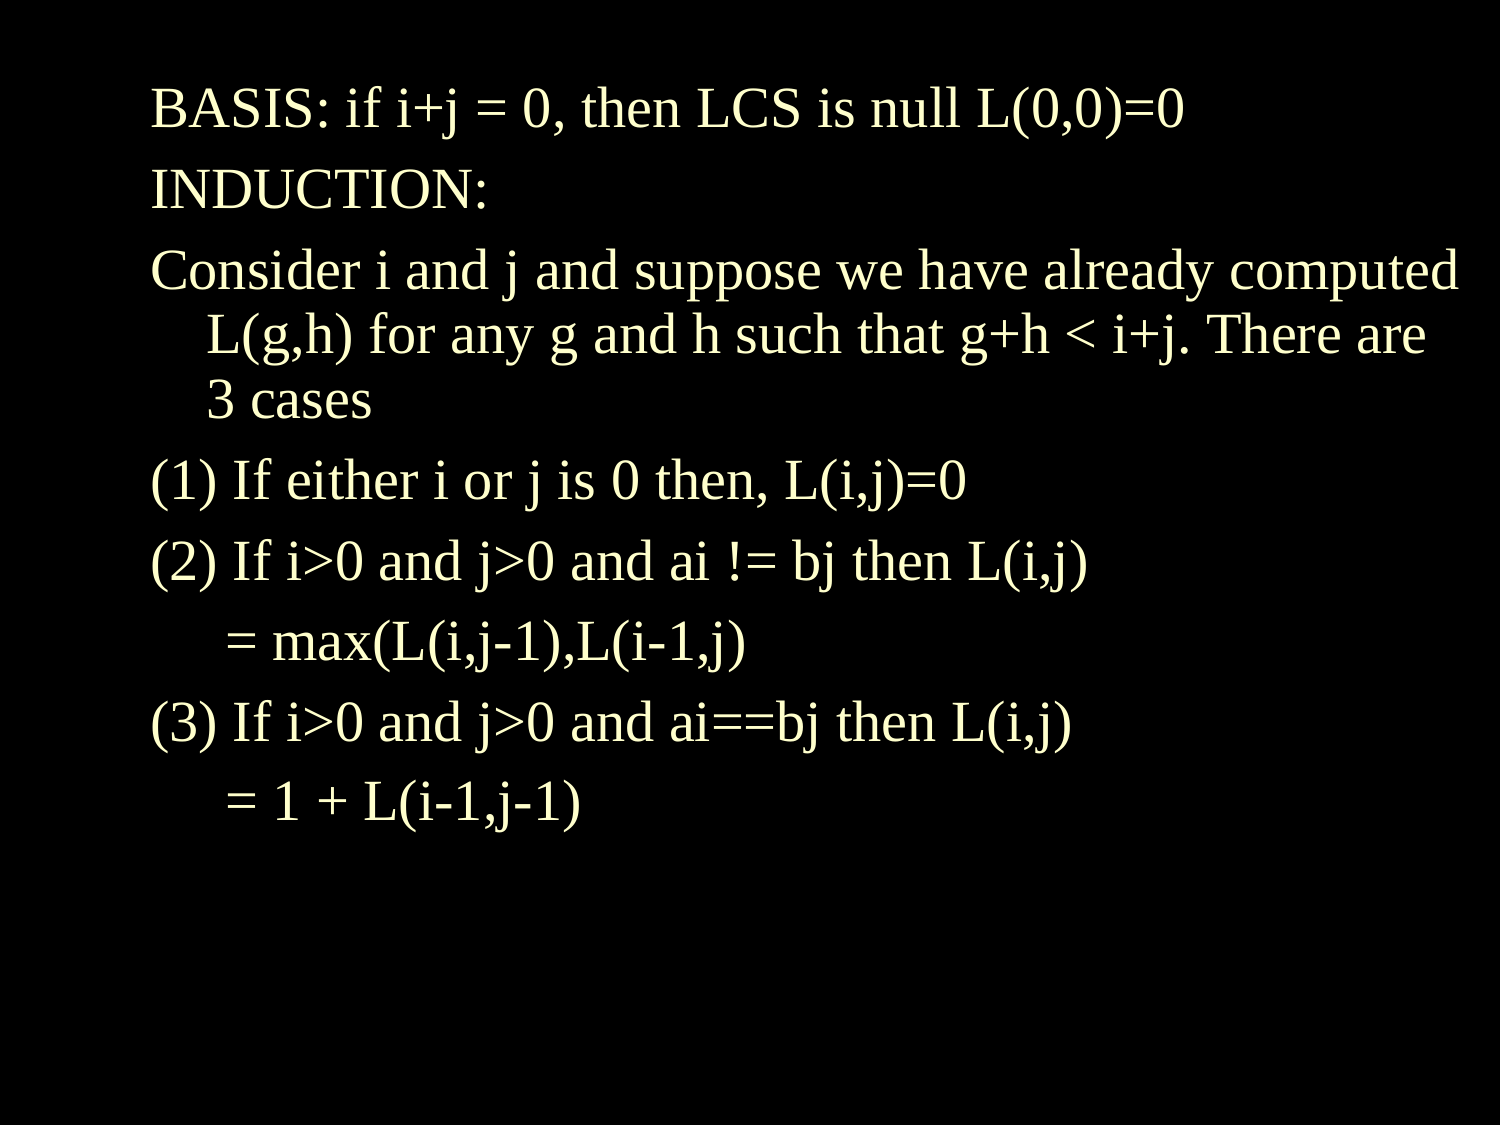

# BASIS: if i+j = 0, then LCS is null L(0,0)=0
INDUCTION:
Consider i and j and suppose we have already computed L(g,h) for any g and h such that g+h < i+j. There are 3 cases
(1) If either i or j is 0 then, L(i,j)=0
(2) If i>0 and j>0 and ai != bj then L(i,j)
= max(L(i,j-1),L(i-1,j)
(3) If i>0 and j>0 and ai==bj then L(i,j)
= 1 + L(i-1,j-1)